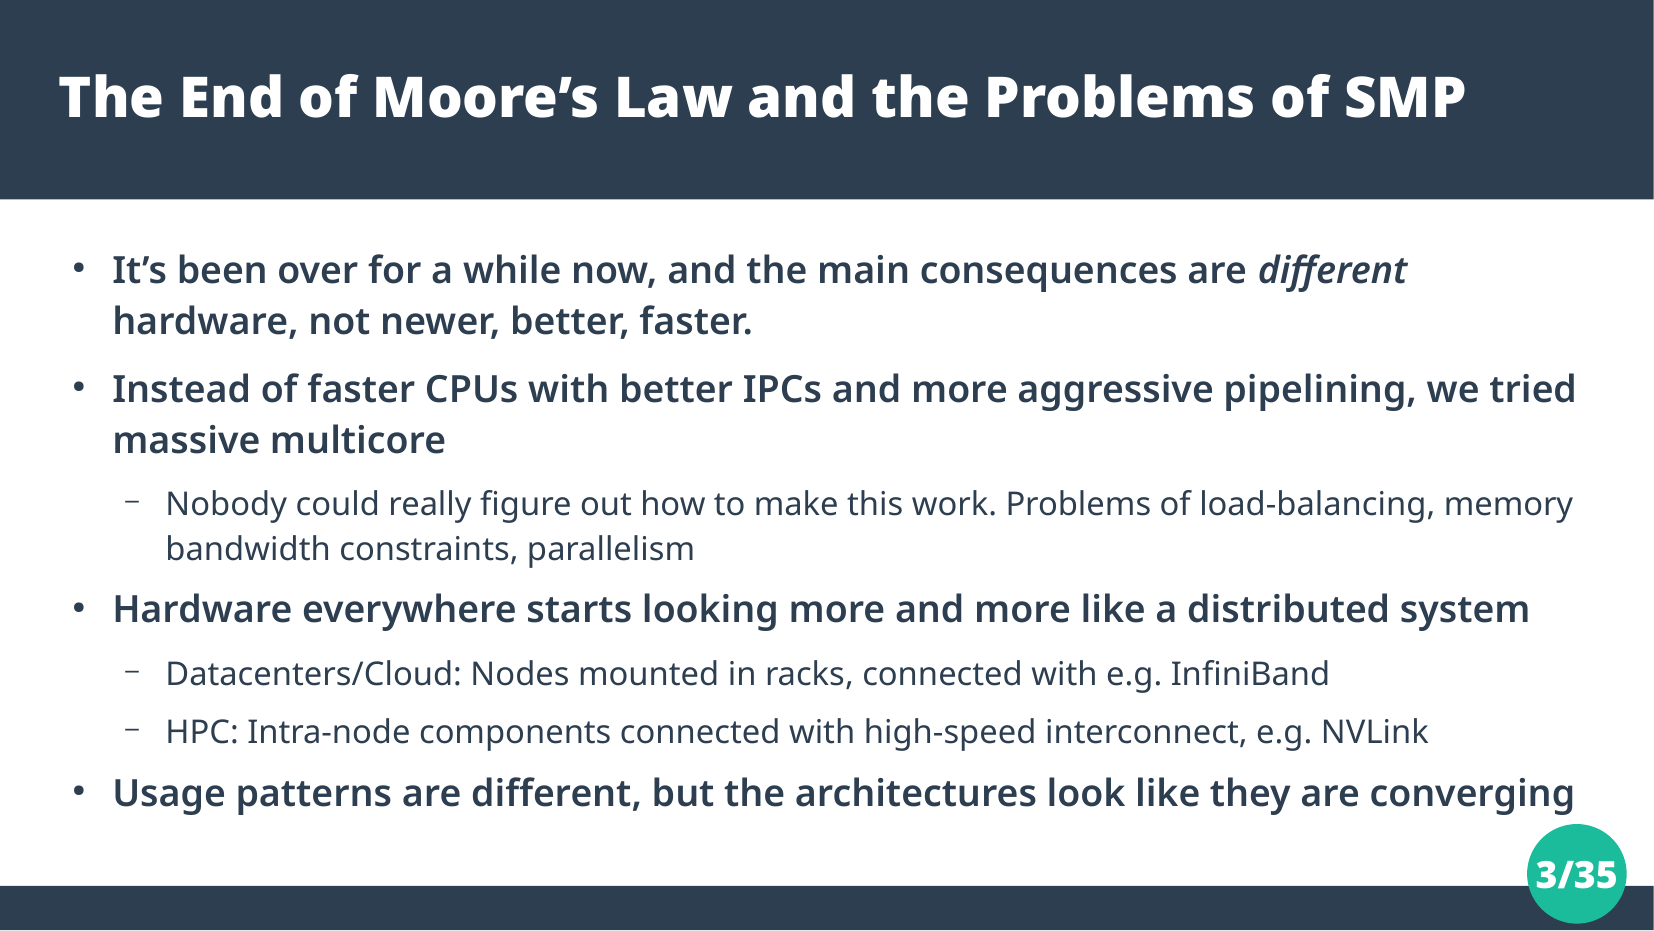

# The End of Moore’s Law and the Problems of SMP
It’s been over for a while now, and the main consequences are different hardware, not newer, better, faster.
Instead of faster CPUs with better IPCs and more aggressive pipelining, we tried massive multicore
Nobody could really figure out how to make this work. Problems of load-balancing, memory bandwidth constraints, parallelism
Hardware everywhere starts looking more and more like a distributed system
Datacenters/Cloud: Nodes mounted in racks, connected with e.g. InfiniBand
HPC: Intra-node components connected with high-speed interconnect, e.g. NVLink
Usage patterns are different, but the architectures look like they are converging